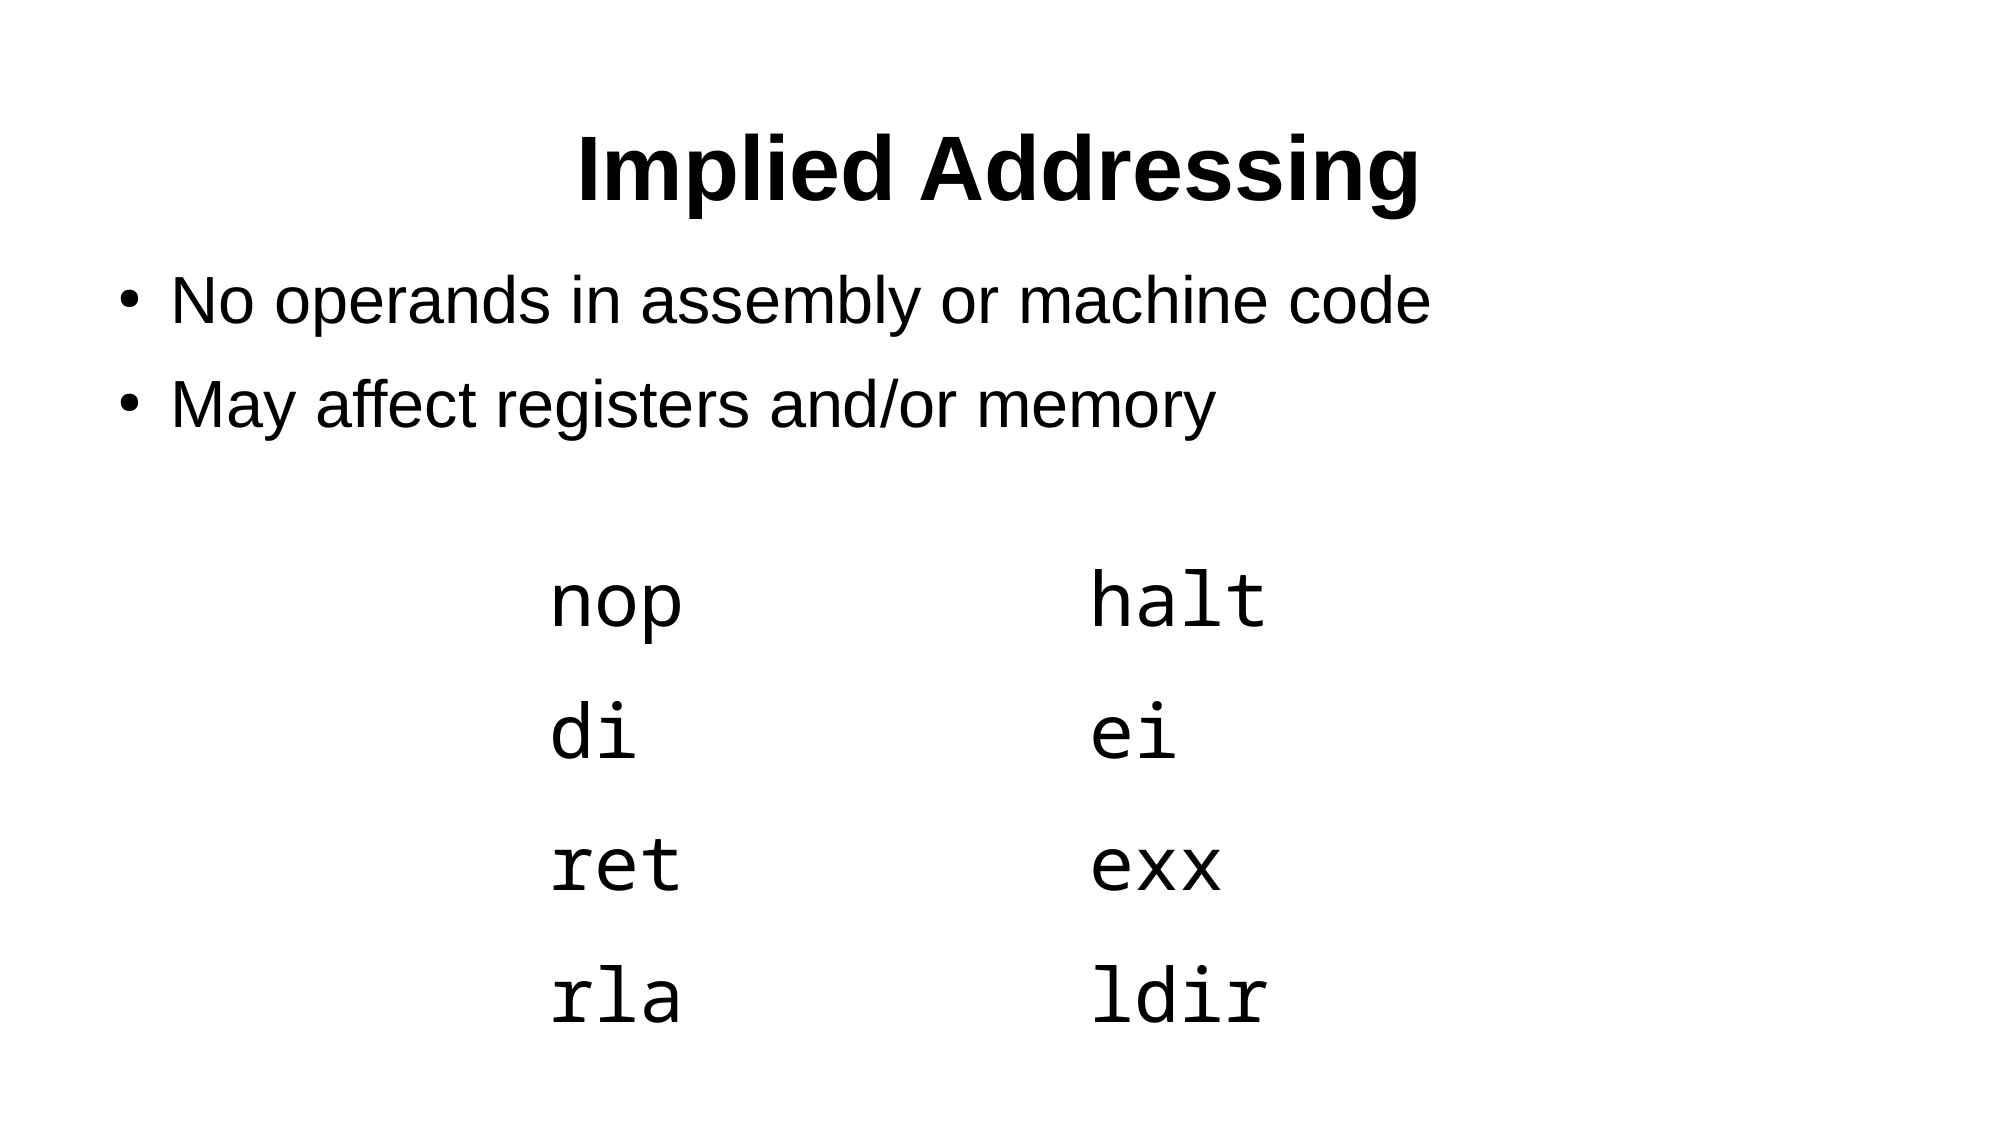

# Implied Addressing
No operands in assembly or machine code
May affect registers and/or memory
 nop halt
 di ei
 ret exx
 rla ldir